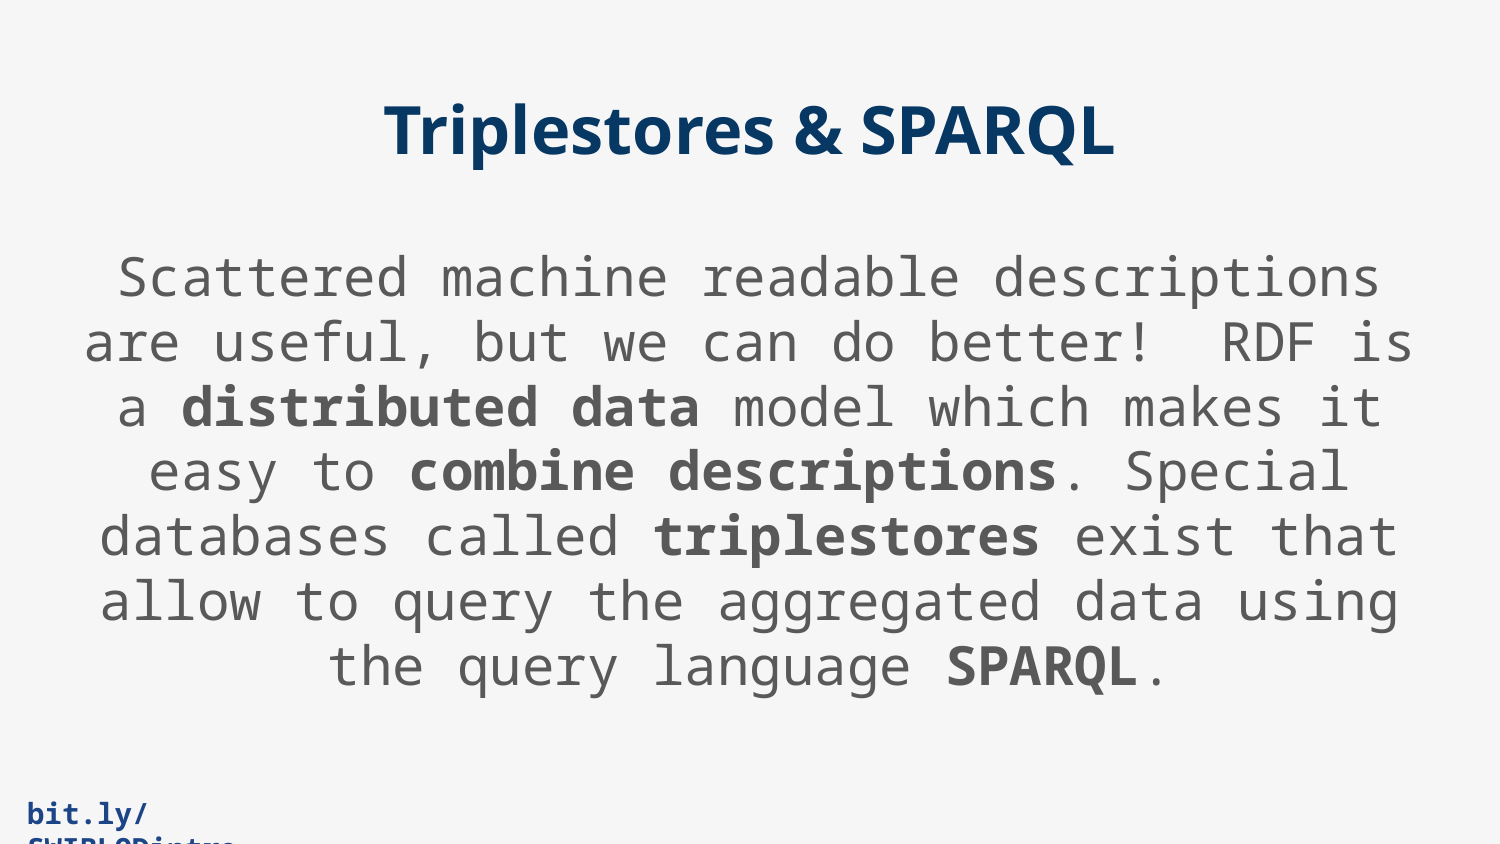

# Triplestores & SPARQL
Scattered machine readable descriptions are useful, but we can do better! RDF is a distributed data model which makes it easy to combine descriptions. Special databases called triplestores exist that allow to query the aggregated data using the query language SPARQL.